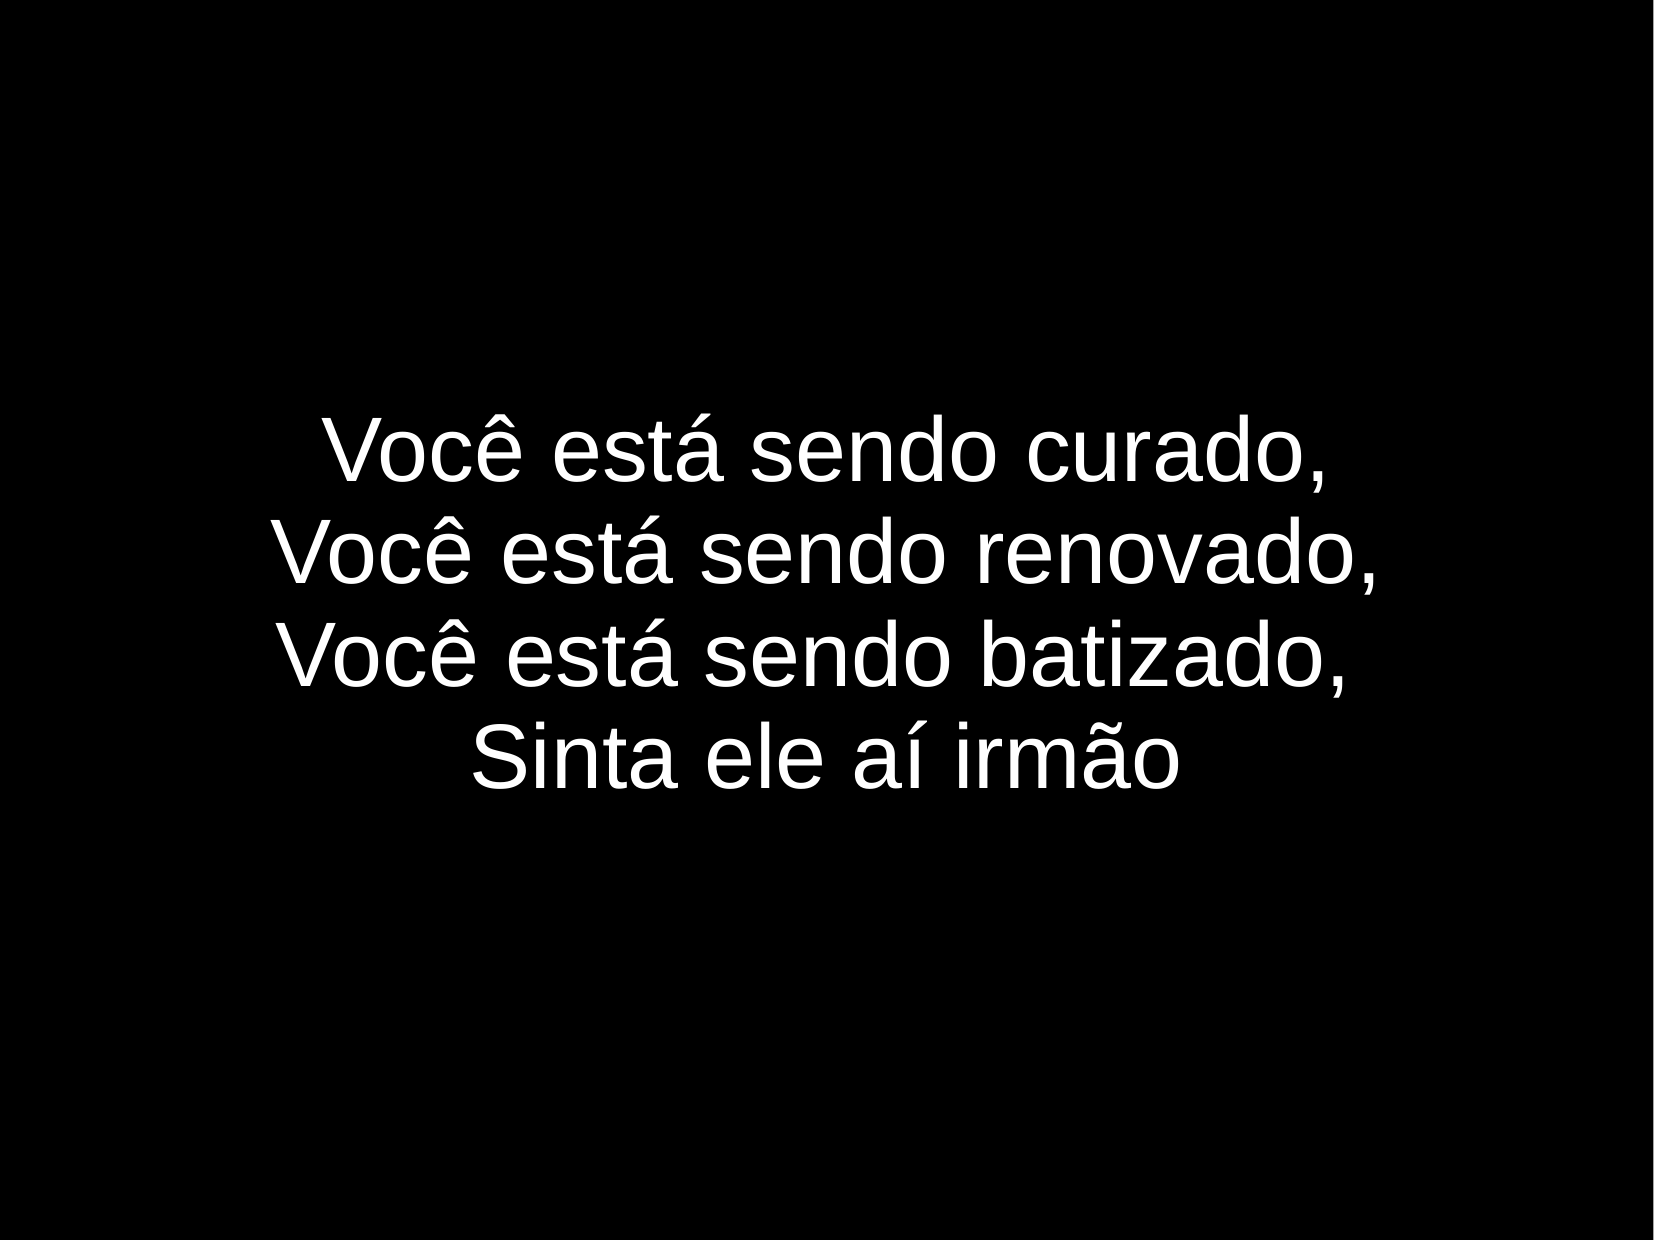

# Você está sendo curado,
Você está sendo renovado,
Você está sendo batizado,
Sinta ele aí irmão